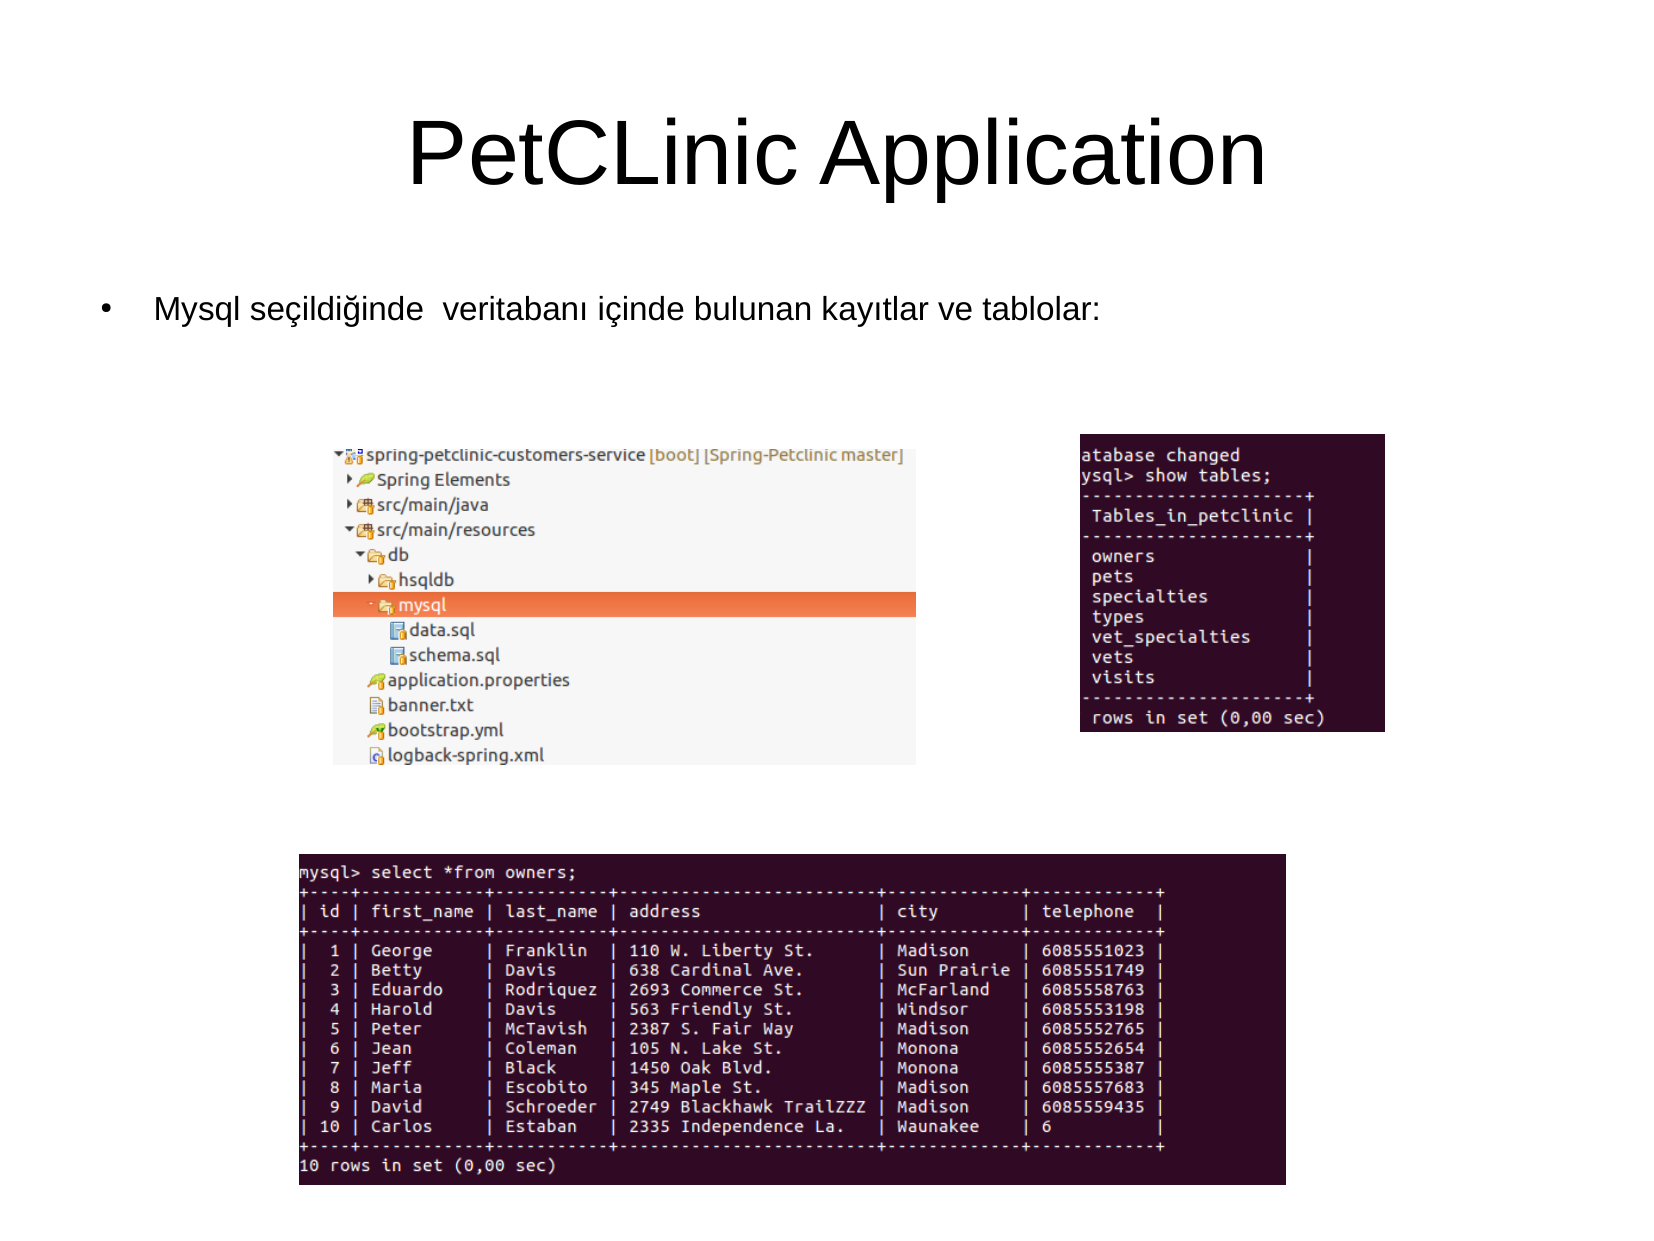

PetCLinic Application
# Mysql seçildiğinde veritabanı içinde bulunan kayıtlar ve tablolar: